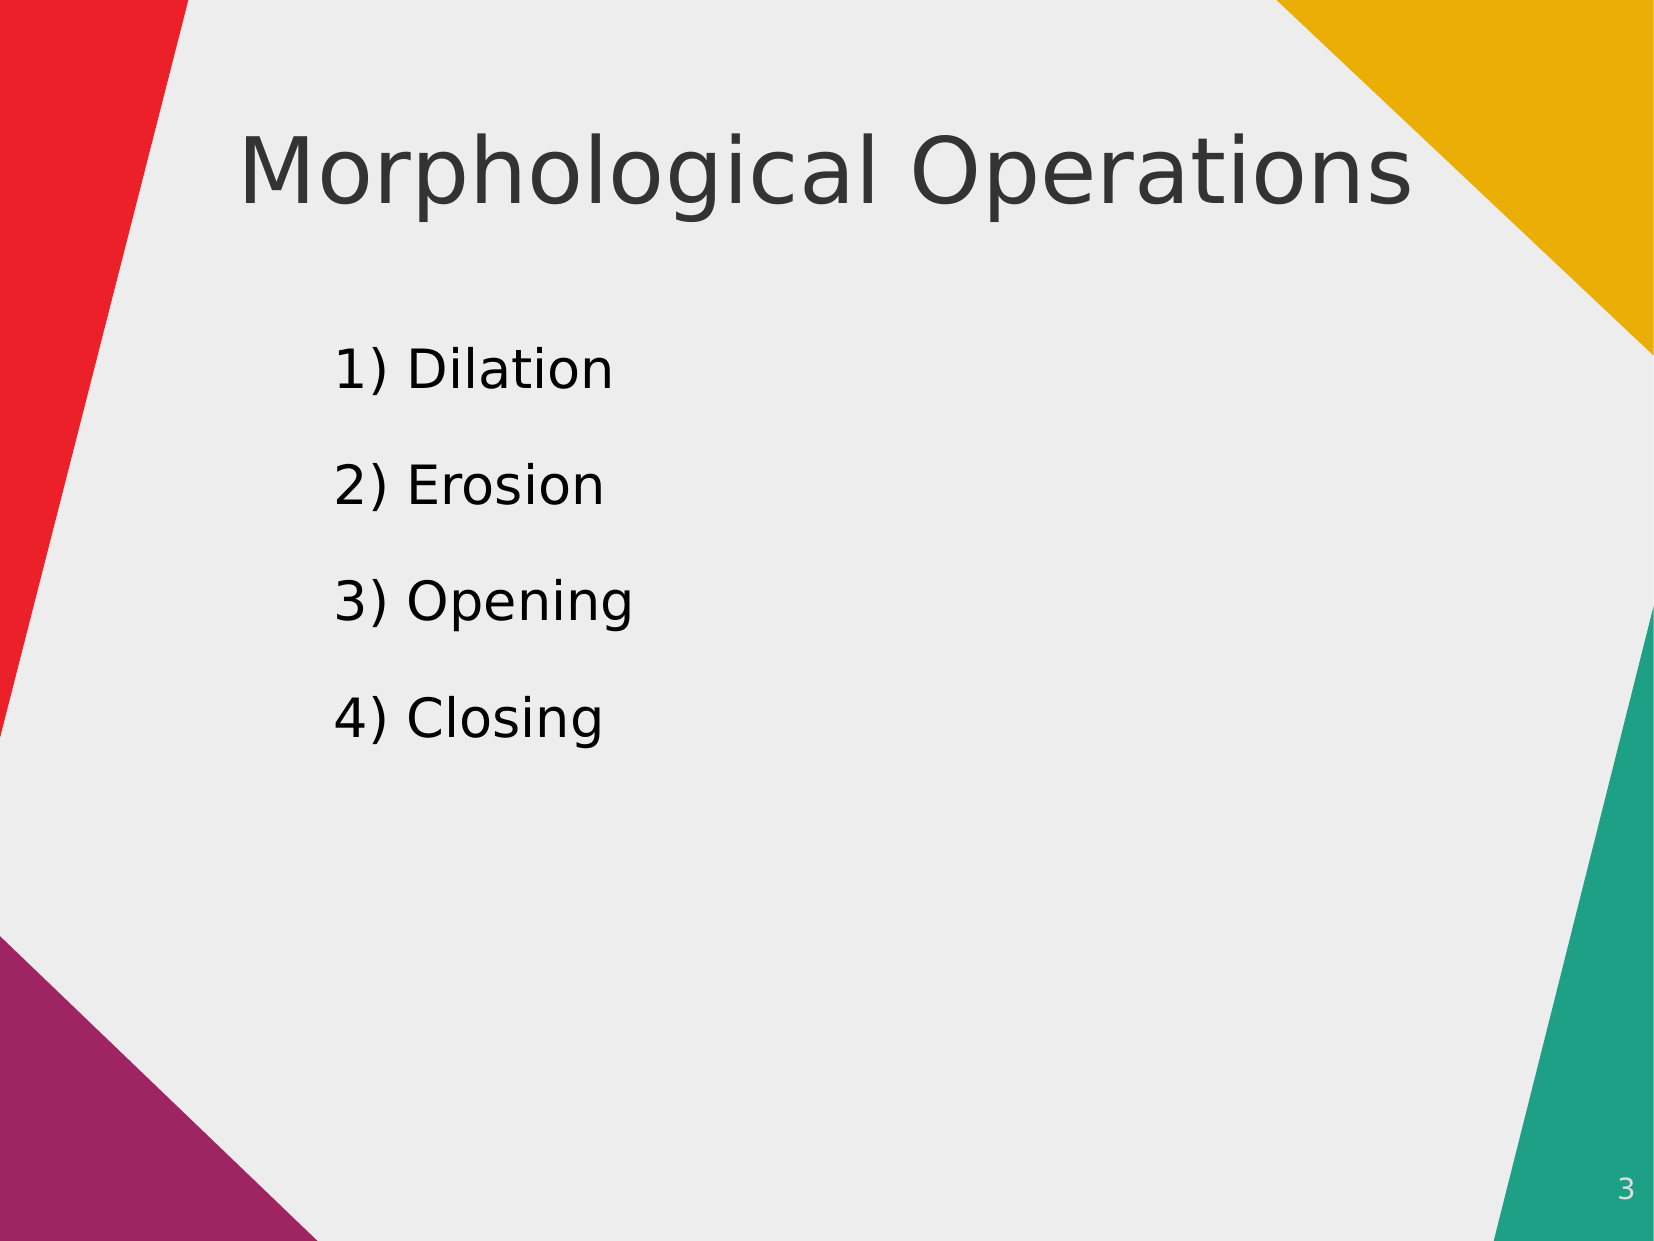

# Morphological Operations
1) Dilation
2) Erosion
3) Opening
4) Closing
3